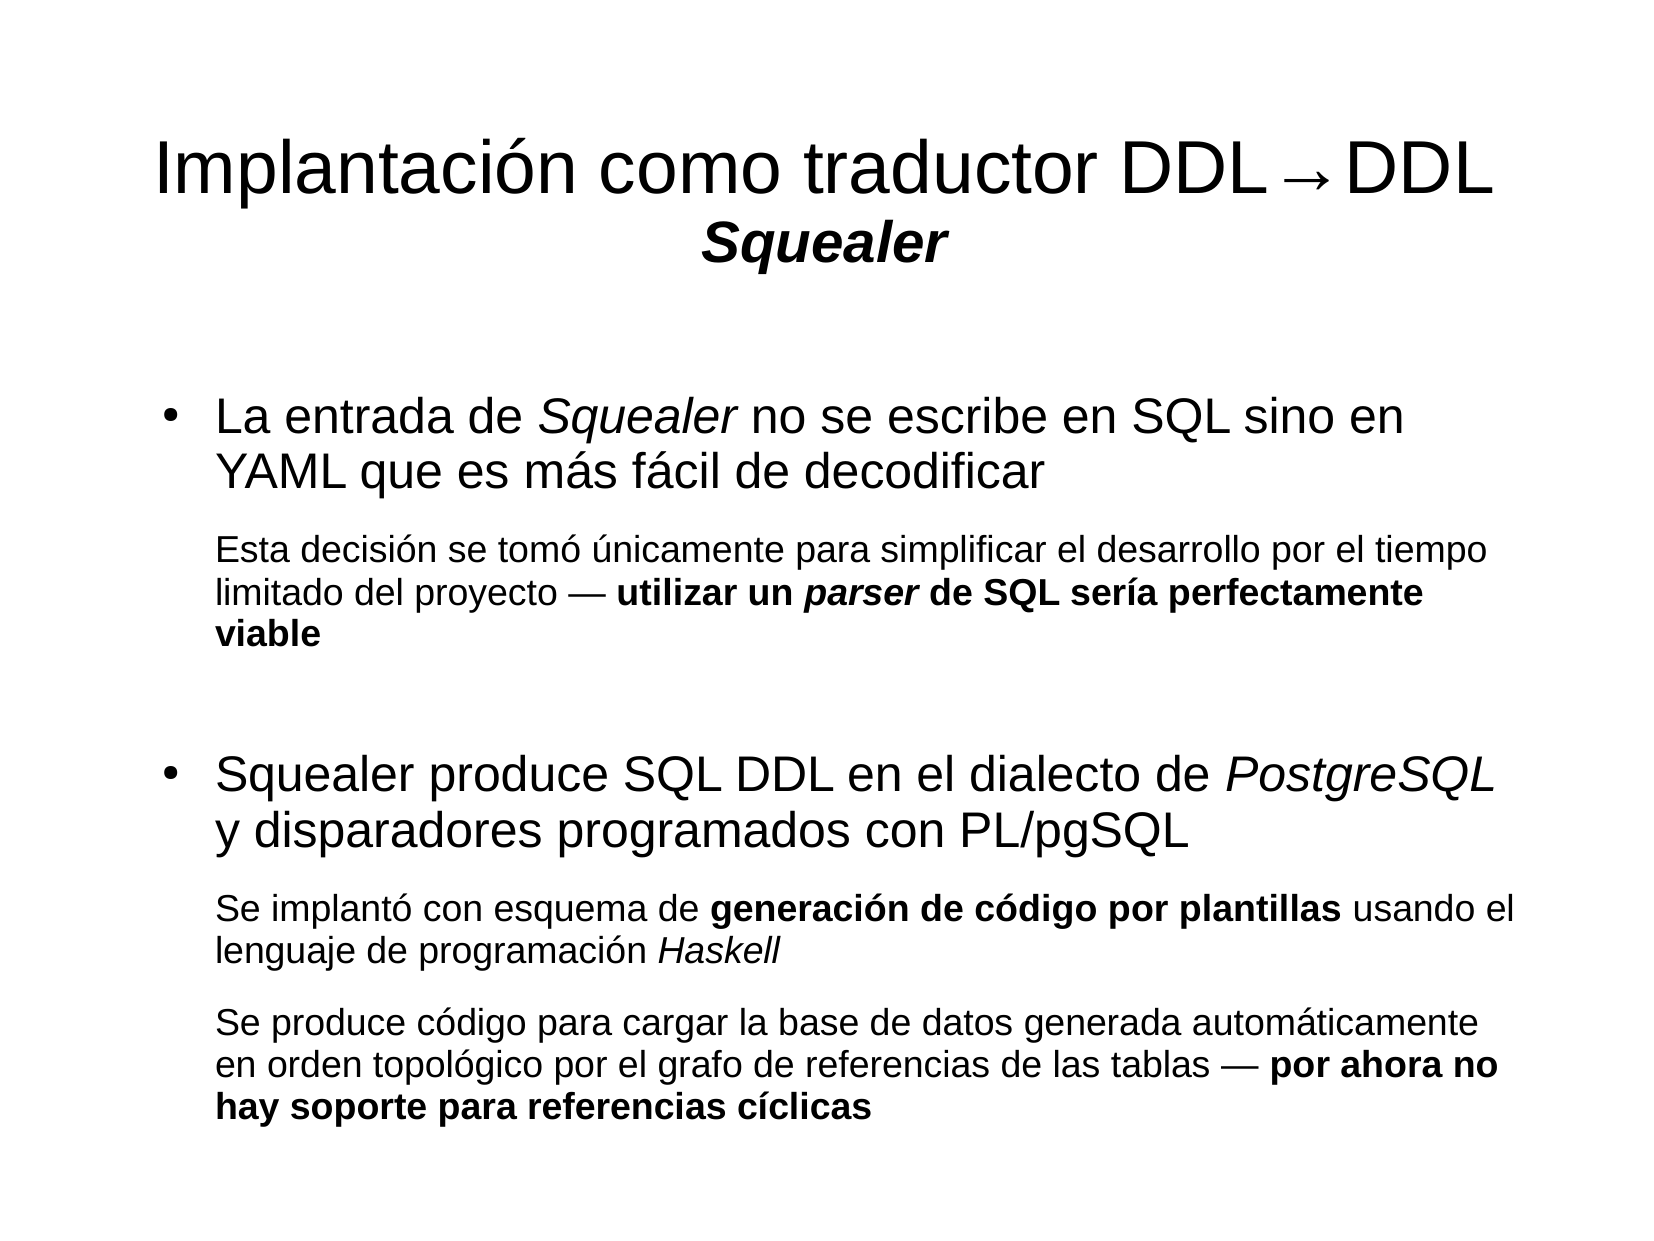

# Implantación como traductor DDL→DDL Squealer
La entrada de Squealer no se escribe en SQL sino en YAML que es más fácil de decodificar
Esta decisión se tomó únicamente para simplificar el desarrollo por el tiempo limitado del proyecto — utilizar un parser de SQL sería perfectamente viable
Squealer produce SQL DDL en el dialecto de PostgreSQL y disparadores programados con PL/pgSQL
Se implantó con esquema de generación de código por plantillas usando el lenguaje de programación Haskell
Se produce código para cargar la base de datos generada automáticamente en orden topológico por el grafo de referencias de las tablas — por ahora no hay soporte para referencias cíclicas